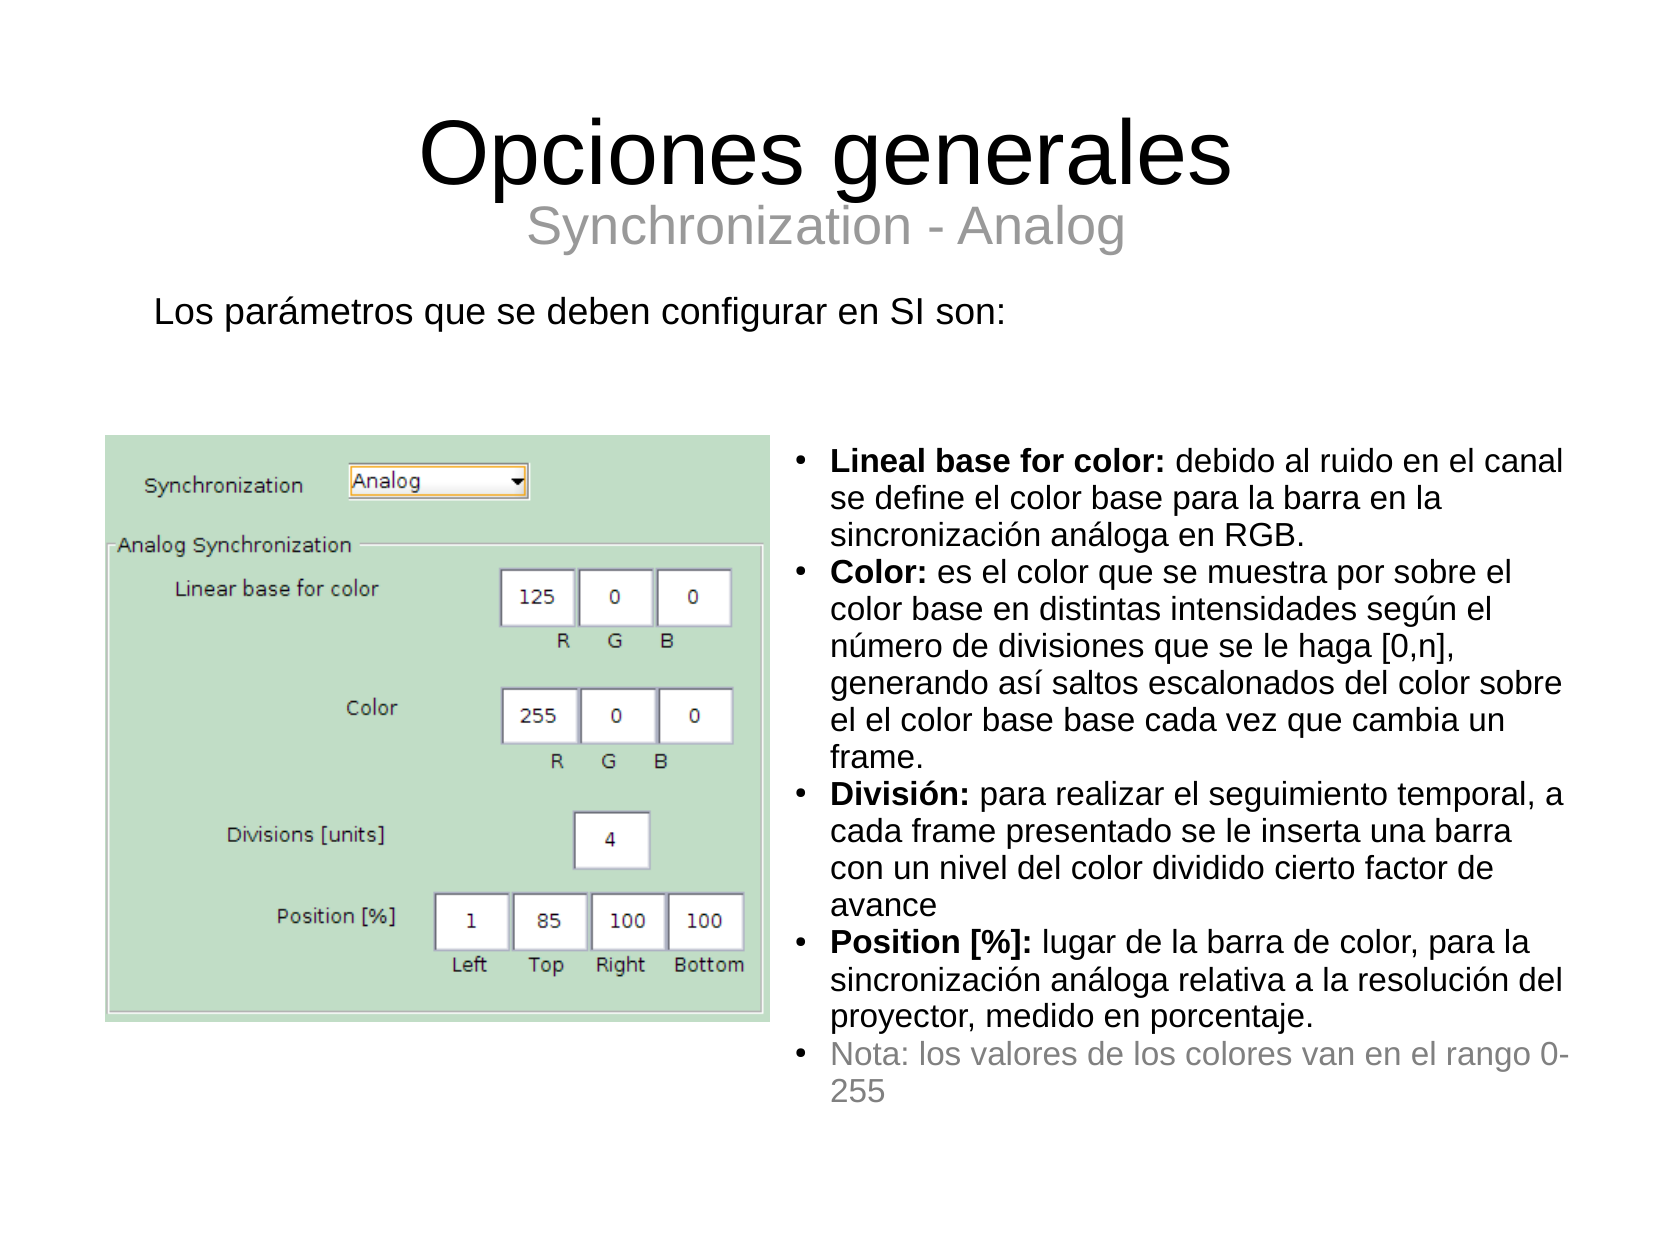

# Opciones generales
Synchronization - Analog
Los parámetros que se deben configurar en SI son:
Lineal base for color: debido al ruido en el canal se define el color base para la barra en la sincronización análoga en RGB.
Color: es el color que se muestra por sobre el color base en distintas intensidades según el número de divisiones que se le haga [0,n], generando así saltos escalonados del color sobre el el color base base cada vez que cambia un frame.
División: para realizar el seguimiento temporal, a cada frame presentado se le inserta una barra con un nivel del color dividido cierto factor de avance
Position [%]: lugar de la barra de color, para la sincronización análoga relativa a la resolución del proyector, medido en porcentaje.
Nota: los valores de los colores van en el rango 0-255